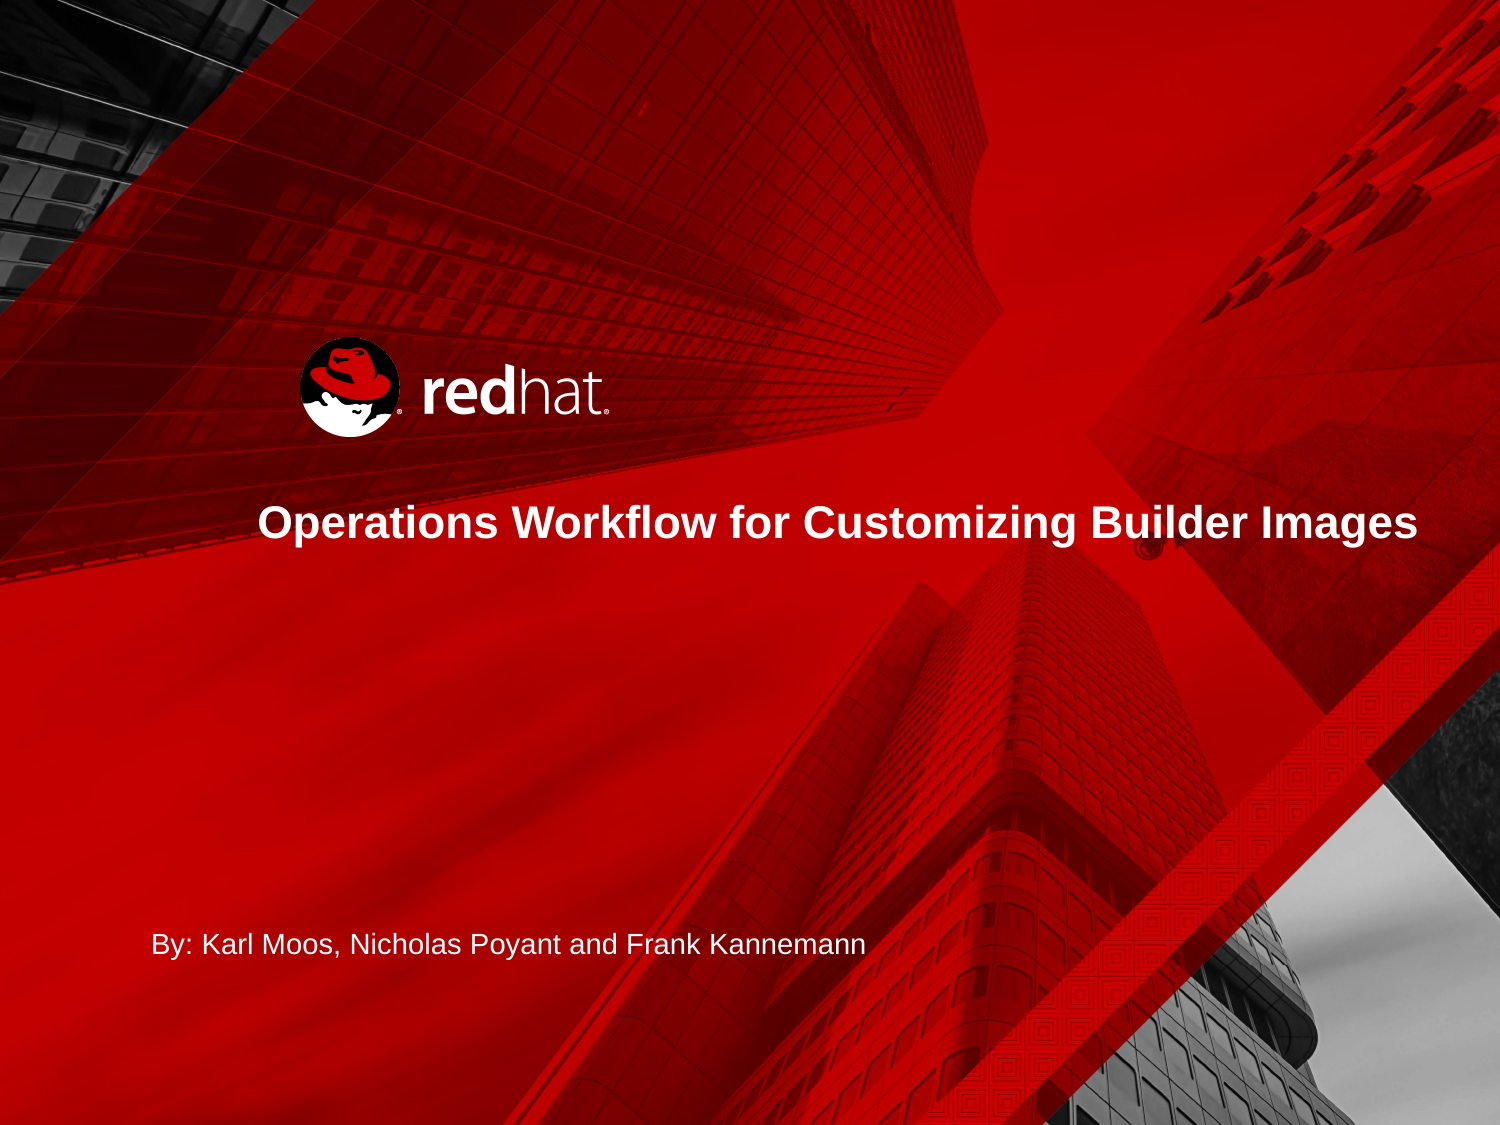

Operations Workflow for Customizing Builder Images
By: Karl Moos, Nicholas Poyant and Frank Kannemann